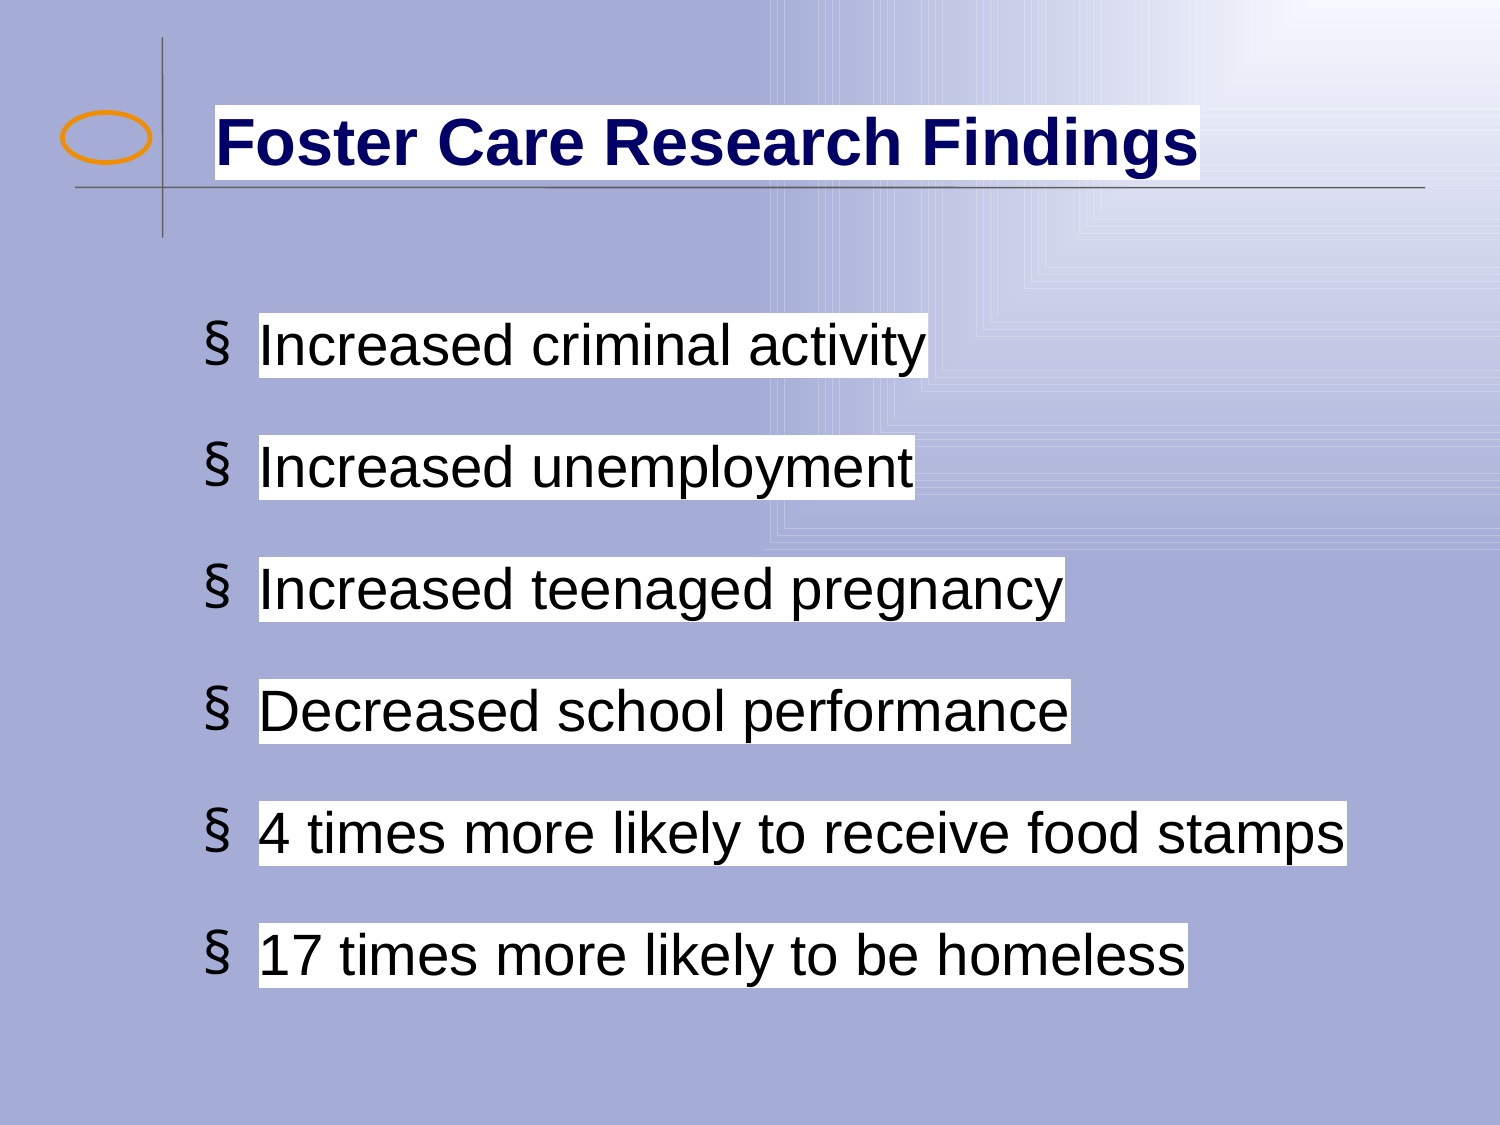

# Foster Care Research Findings
Increased criminal activity
Increased unemployment
Increased teenaged pregnancy
Decreased school performance
4 times more likely to receive food stamps
17 times more likely to be homeless